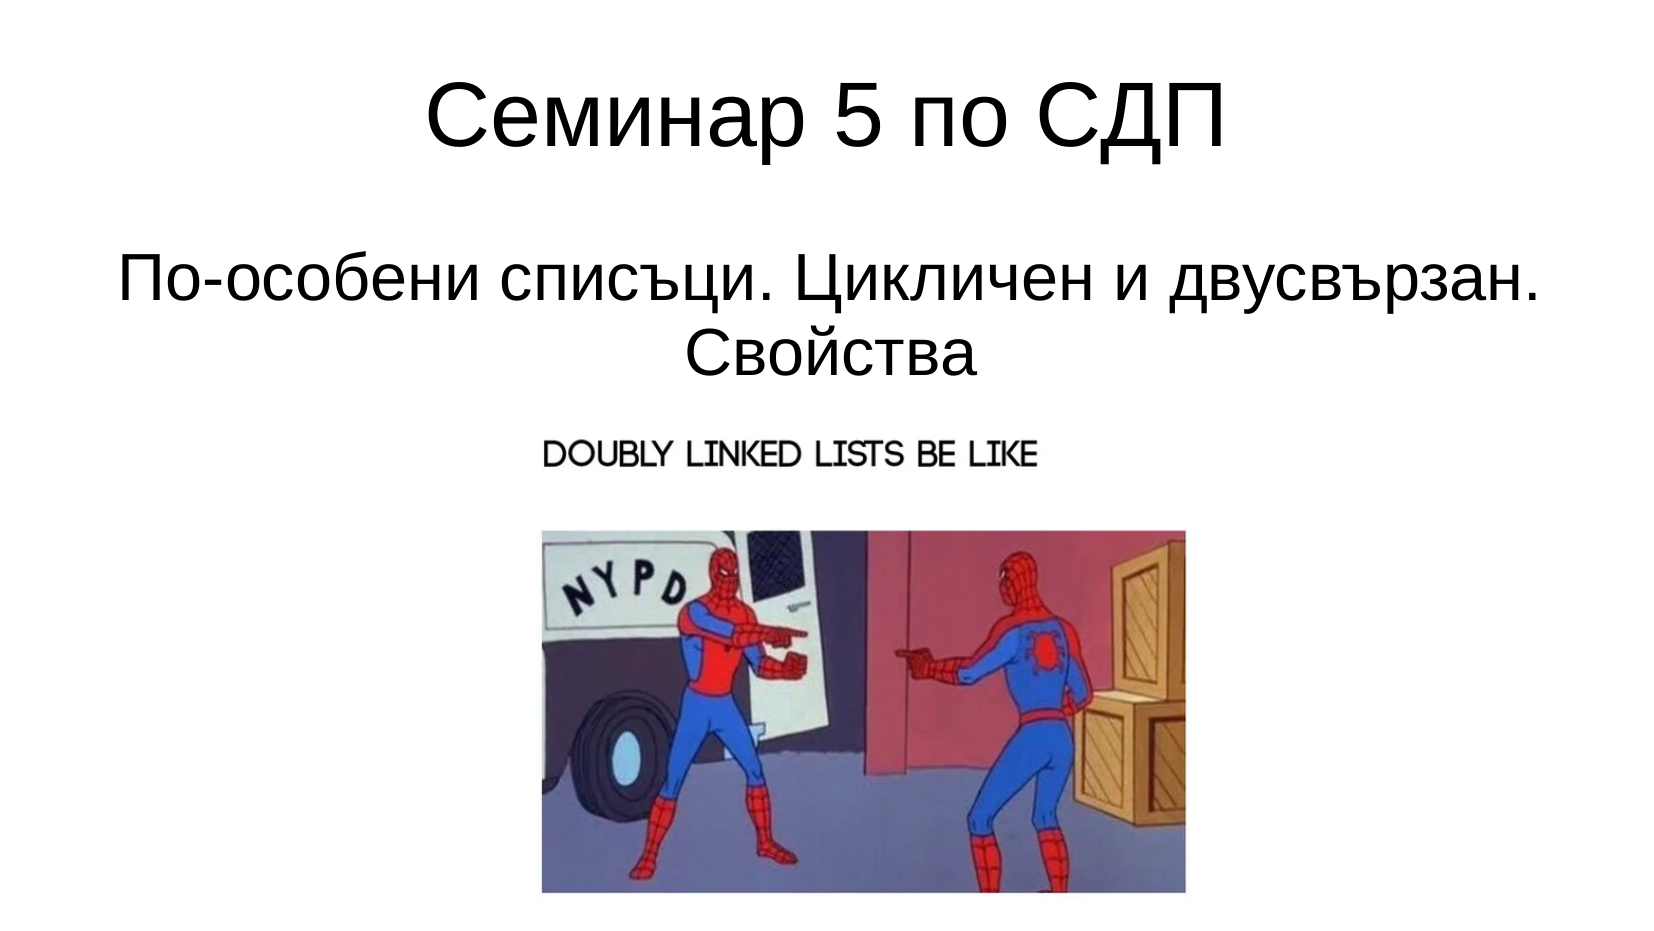

# Семинар 5 по СДП
По-особени списъци. Цикличен и двусвързан. Свойства